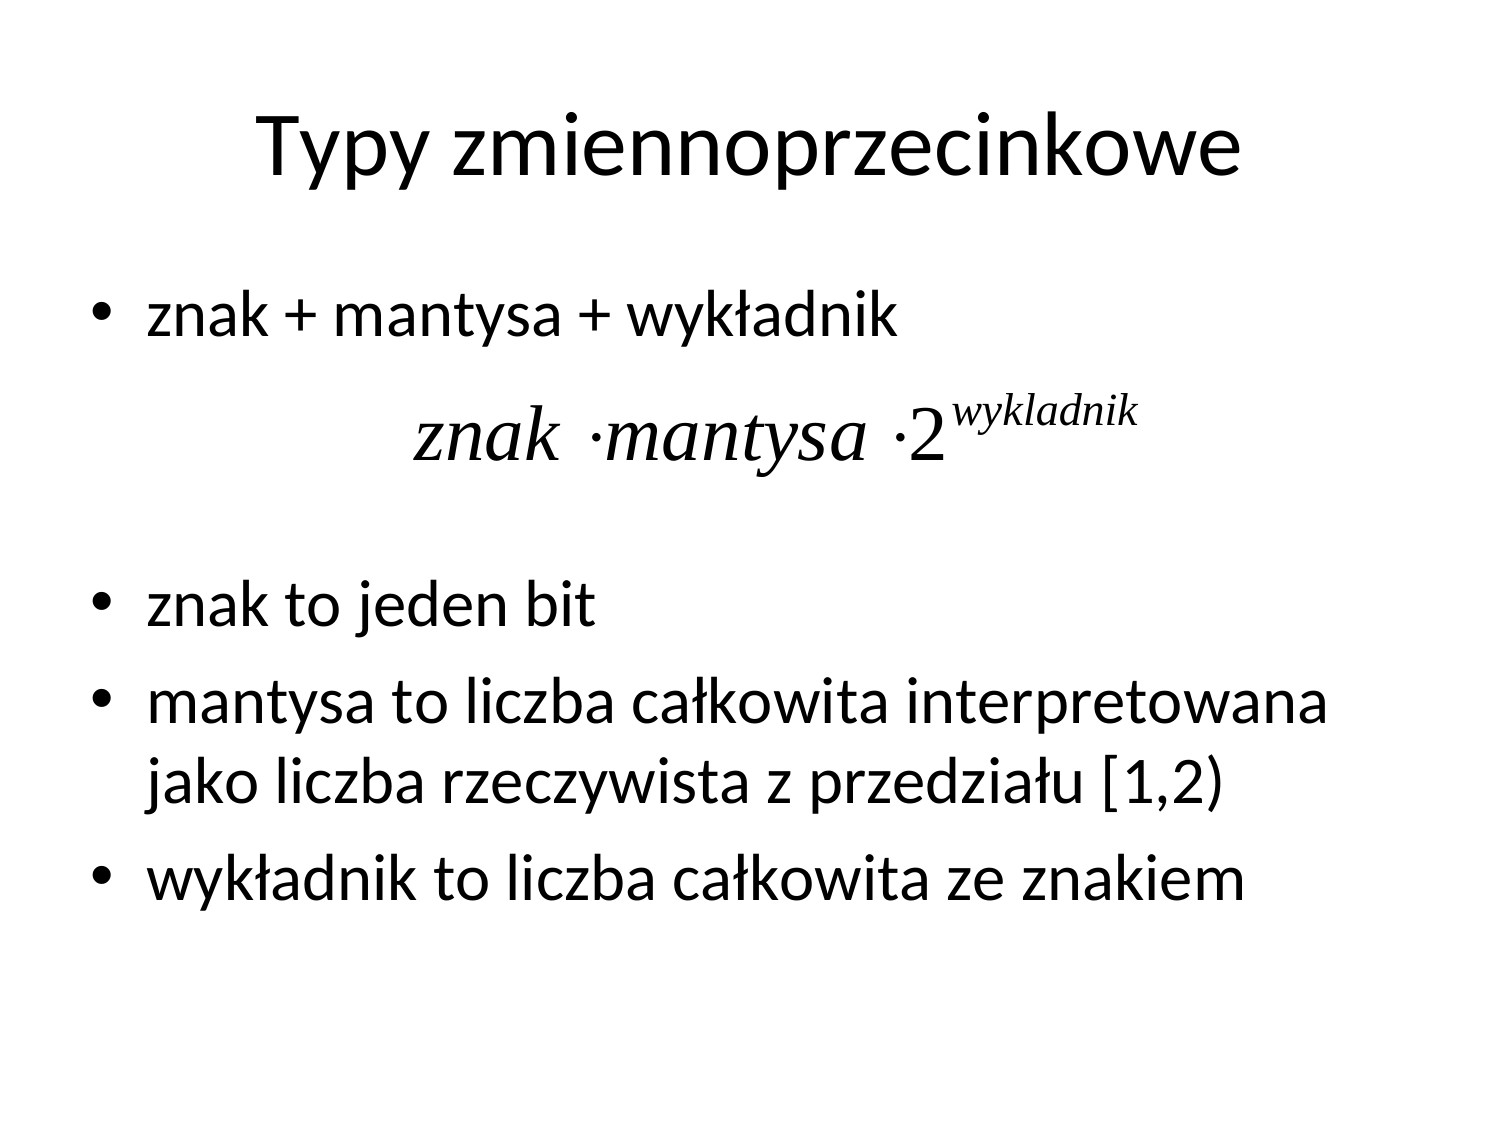

# Typy zmiennoprzecinkowe
znak + mantysa + wykładnik
znak to jeden bit
mantysa to liczba całkowita interpretowana jako liczba rzeczywista z przedziału [1,2)
wykładnik to liczba całkowita ze znakiem